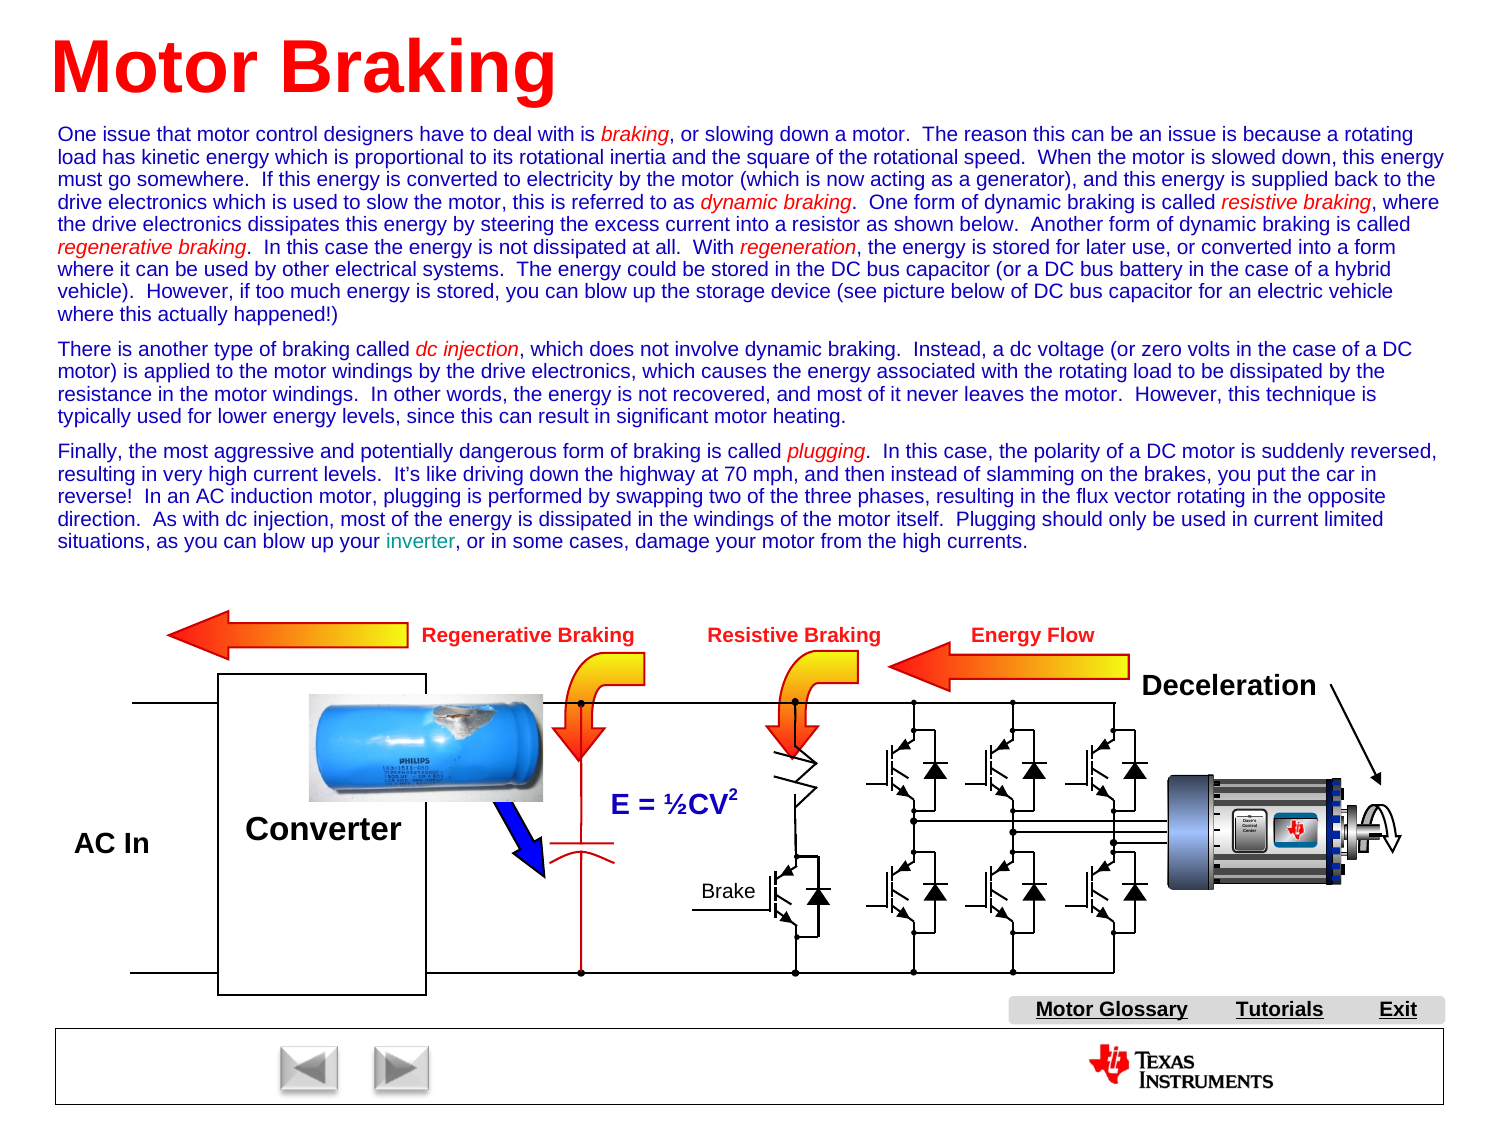

# Motor Braking
One issue that motor control designers have to deal with is braking, or slowing down a motor. The reason this can be an issue is because a rotating load has kinetic energy which is proportional to its rotational inertia and the square of the rotational speed. When the motor is slowed down, this energy must go somewhere. If this energy is converted to electricity by the motor (which is now acting as a generator), and this energy is supplied back to the drive electronics which is used to slow the motor, this is referred to as dynamic braking. One form of dynamic braking is called resistive braking, where the drive electronics dissipates this energy by steering the excess current into a resistor as shown below. Another form of dynamic braking is called regenerative braking. In this case the energy is not dissipated at all. With regeneration, the energy is stored for later use, or converted into a form where it can be used by other electrical systems. The energy could be stored in the DC bus capacitor (or a DC bus battery in the case of a hybrid vehicle). However, if too much energy is stored, you can blow up the storage device (see picture below of DC bus capacitor for an electric vehicle where this actually happened!)
There is another type of braking called dc injection, which does not involve dynamic braking. Instead, a dc voltage (or zero volts in the case of a DC motor) is applied to the motor windings by the drive electronics, which causes the energy associated with the rotating load to be dissipated by the resistance in the motor windings. In other words, the energy is not recovered, and most of it never leaves the motor. However, this technique is typically used for lower energy levels, since this can result in significant motor heating.
Finally, the most aggressive and potentially dangerous form of braking is called plugging. In this case, the polarity of a DC motor is suddenly reversed, resulting in very high current levels. It’s like driving down the highway at 70 mph, and then instead of slamming on the brakes, you put the car in reverse! In an AC induction motor, plugging is performed by swapping two of the three phases, resulting in the flux vector rotating in the opposite direction. As with dc injection, most of the energy is dissipated in the windings of the motor itself. Plugging should only be used in current limited situations, as you can blow up your inverter, or in some cases, damage your motor from the high currents.
Energy Flow
Regenerative Braking
Resistive Braking
Deceleration
TI
Dave’s
Control
Center
E = ½CV2
Converter
AC In
Brake